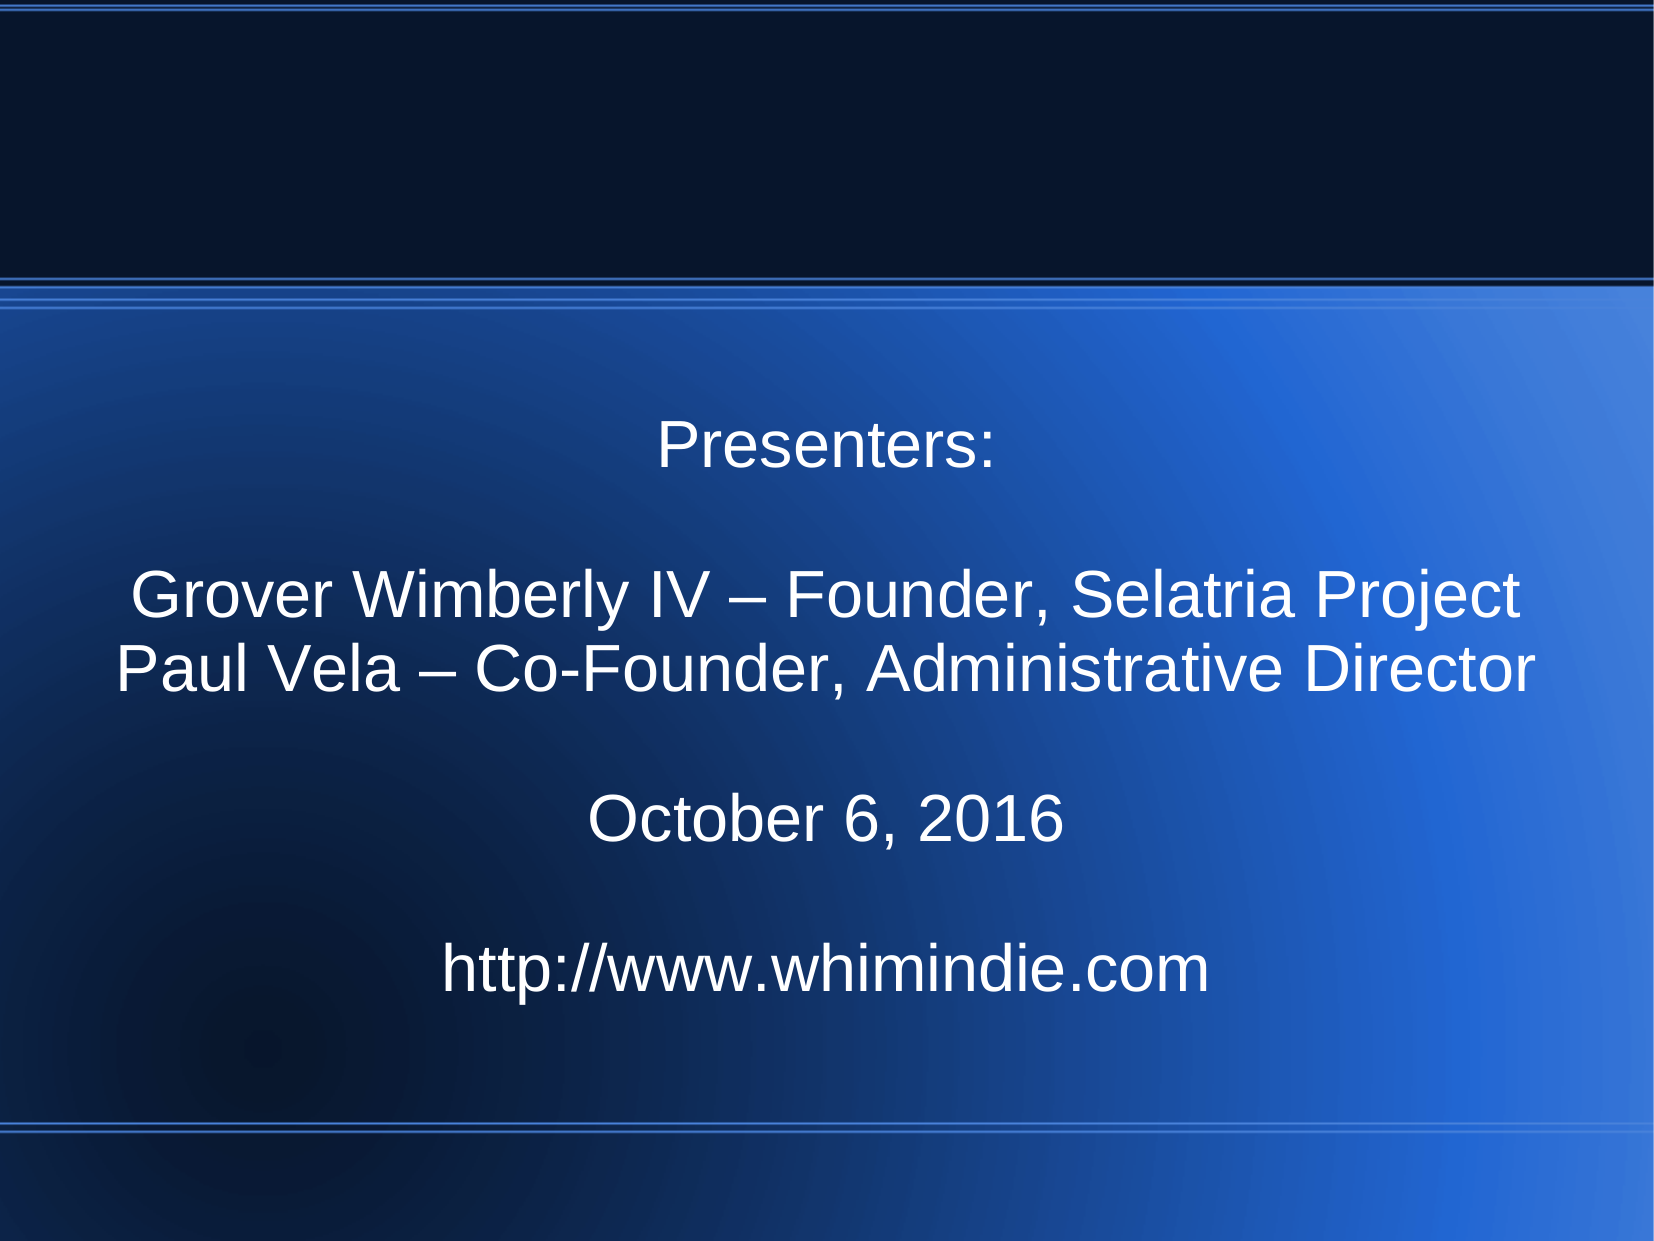

#
Presenters:
Grover Wimberly IV – Founder, Selatria Project
Paul Vela – Co-Founder, Administrative Director
October 6, 2016
http://www.whimindie.com